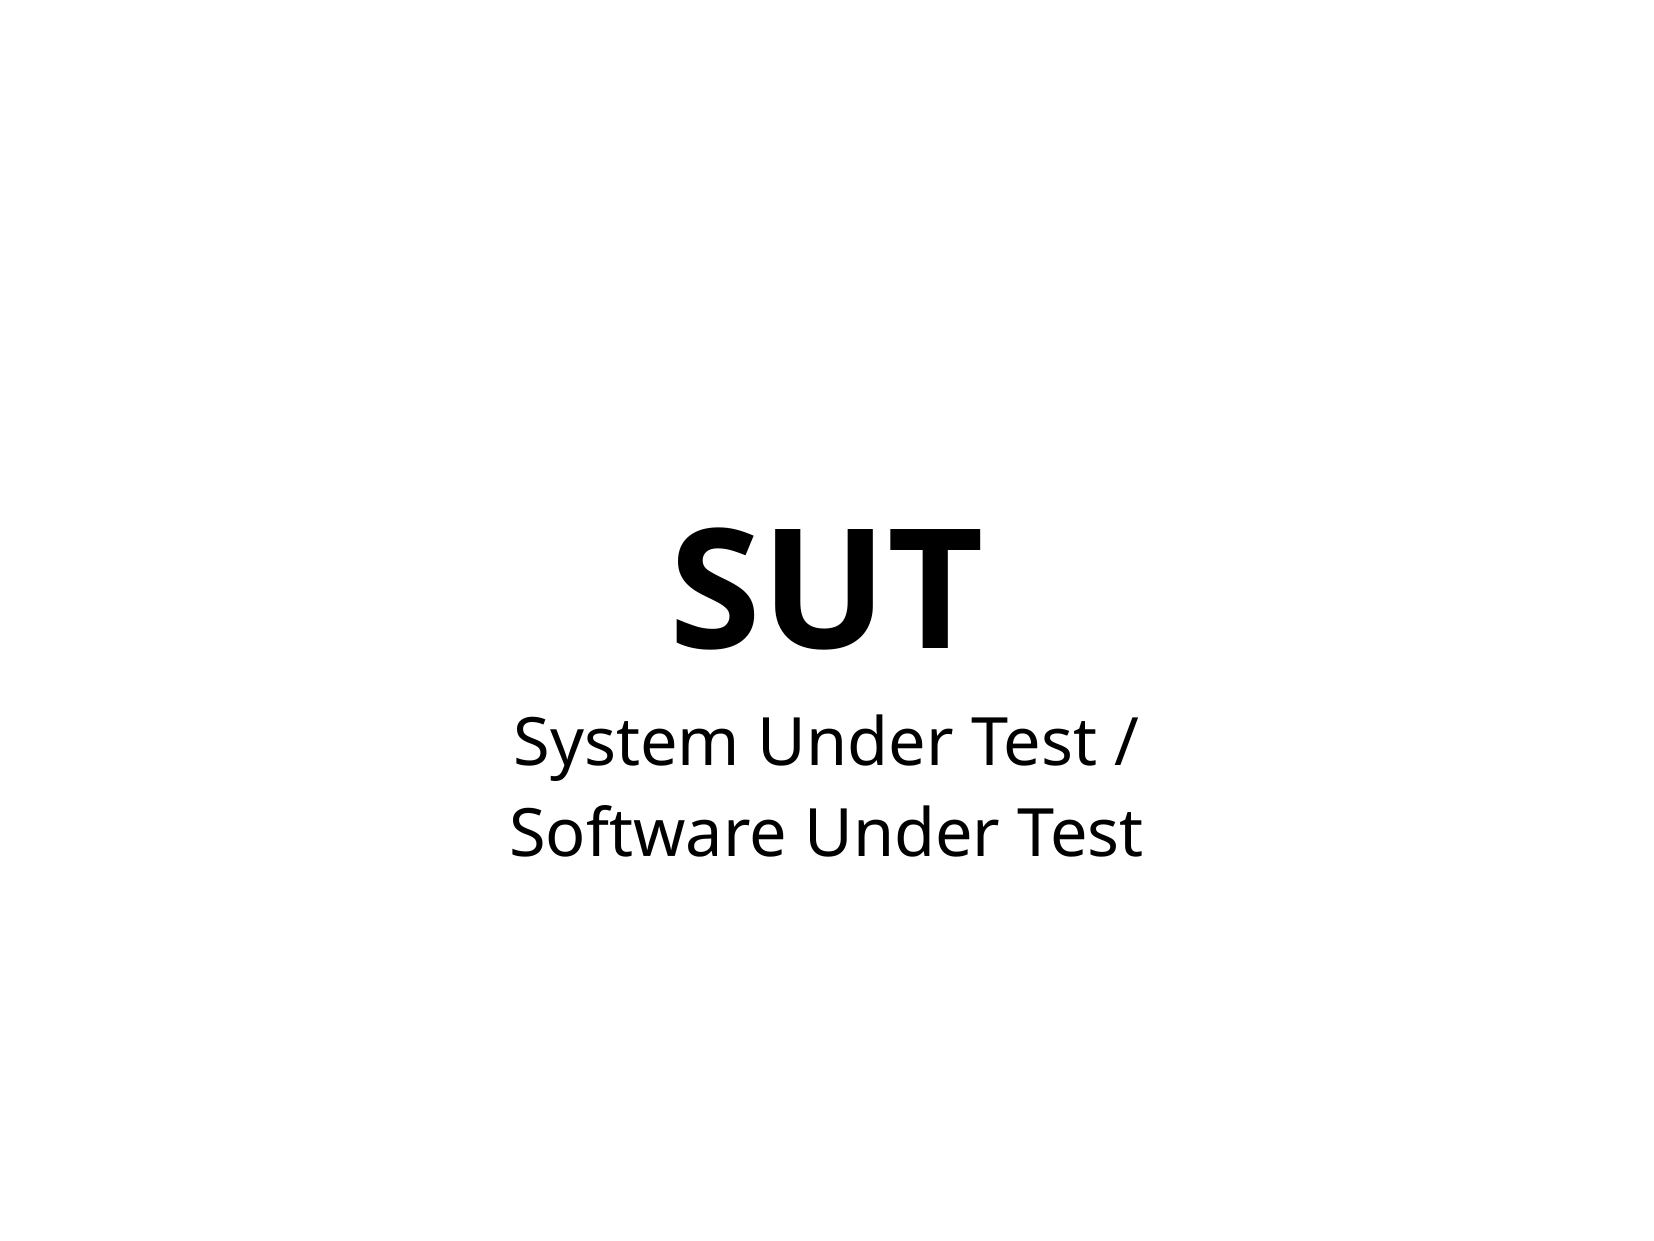

# SUT
System Under Test /
Software Under Test